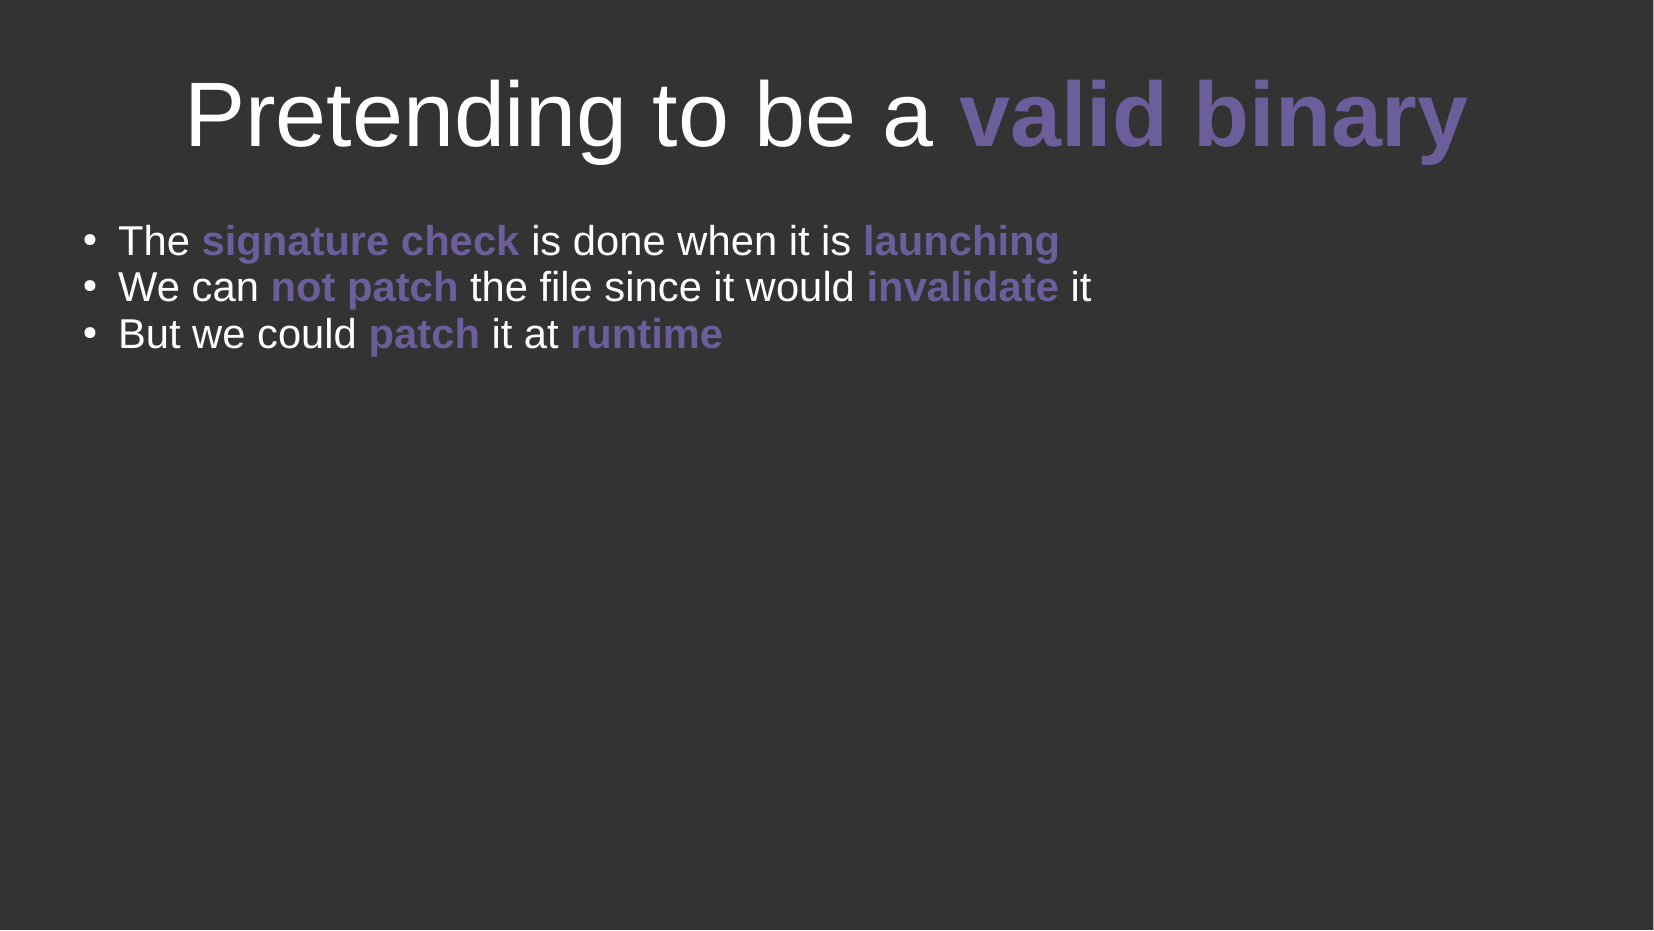

# Pretending to be a valid binary
The signature check is done when it is launching
We can not patch the file since it would invalidate it
But we could patch it at runtime